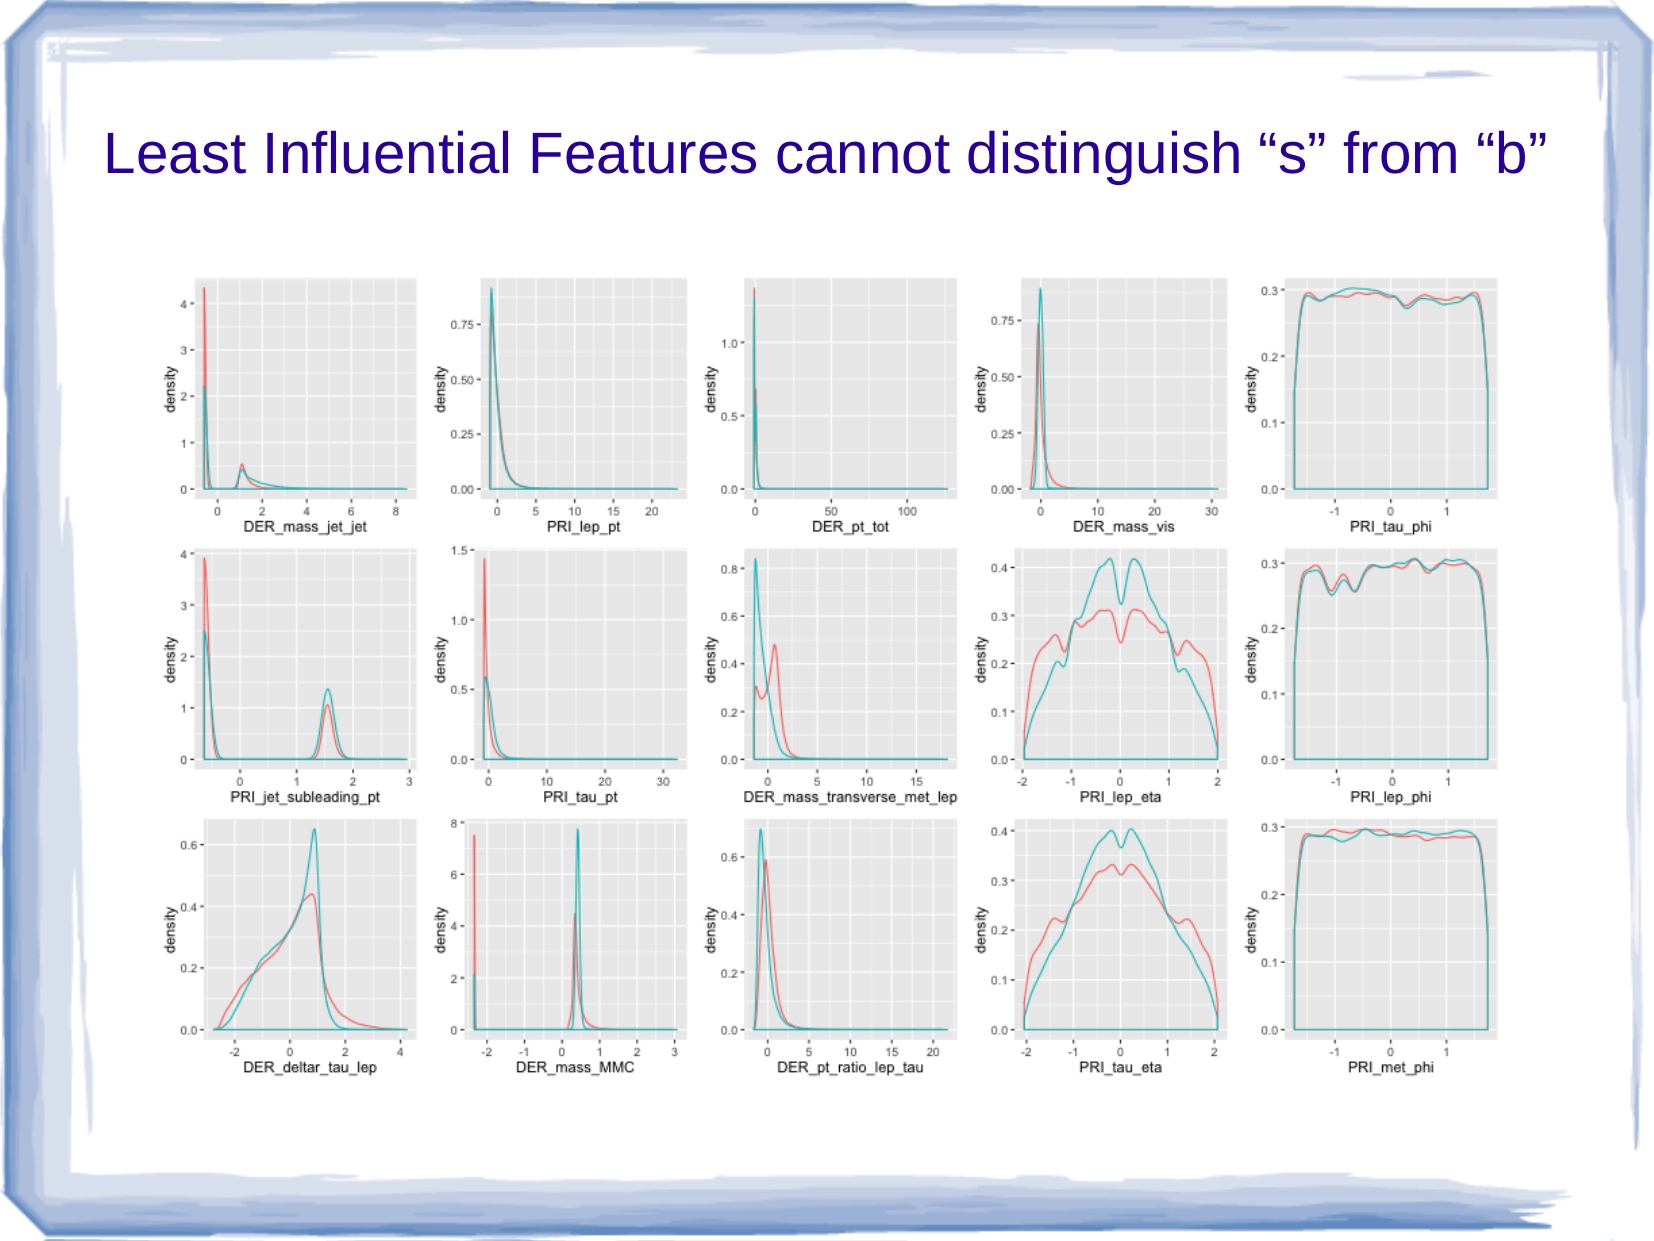

# Least Influential Features cannot distinguish “s” from “b”